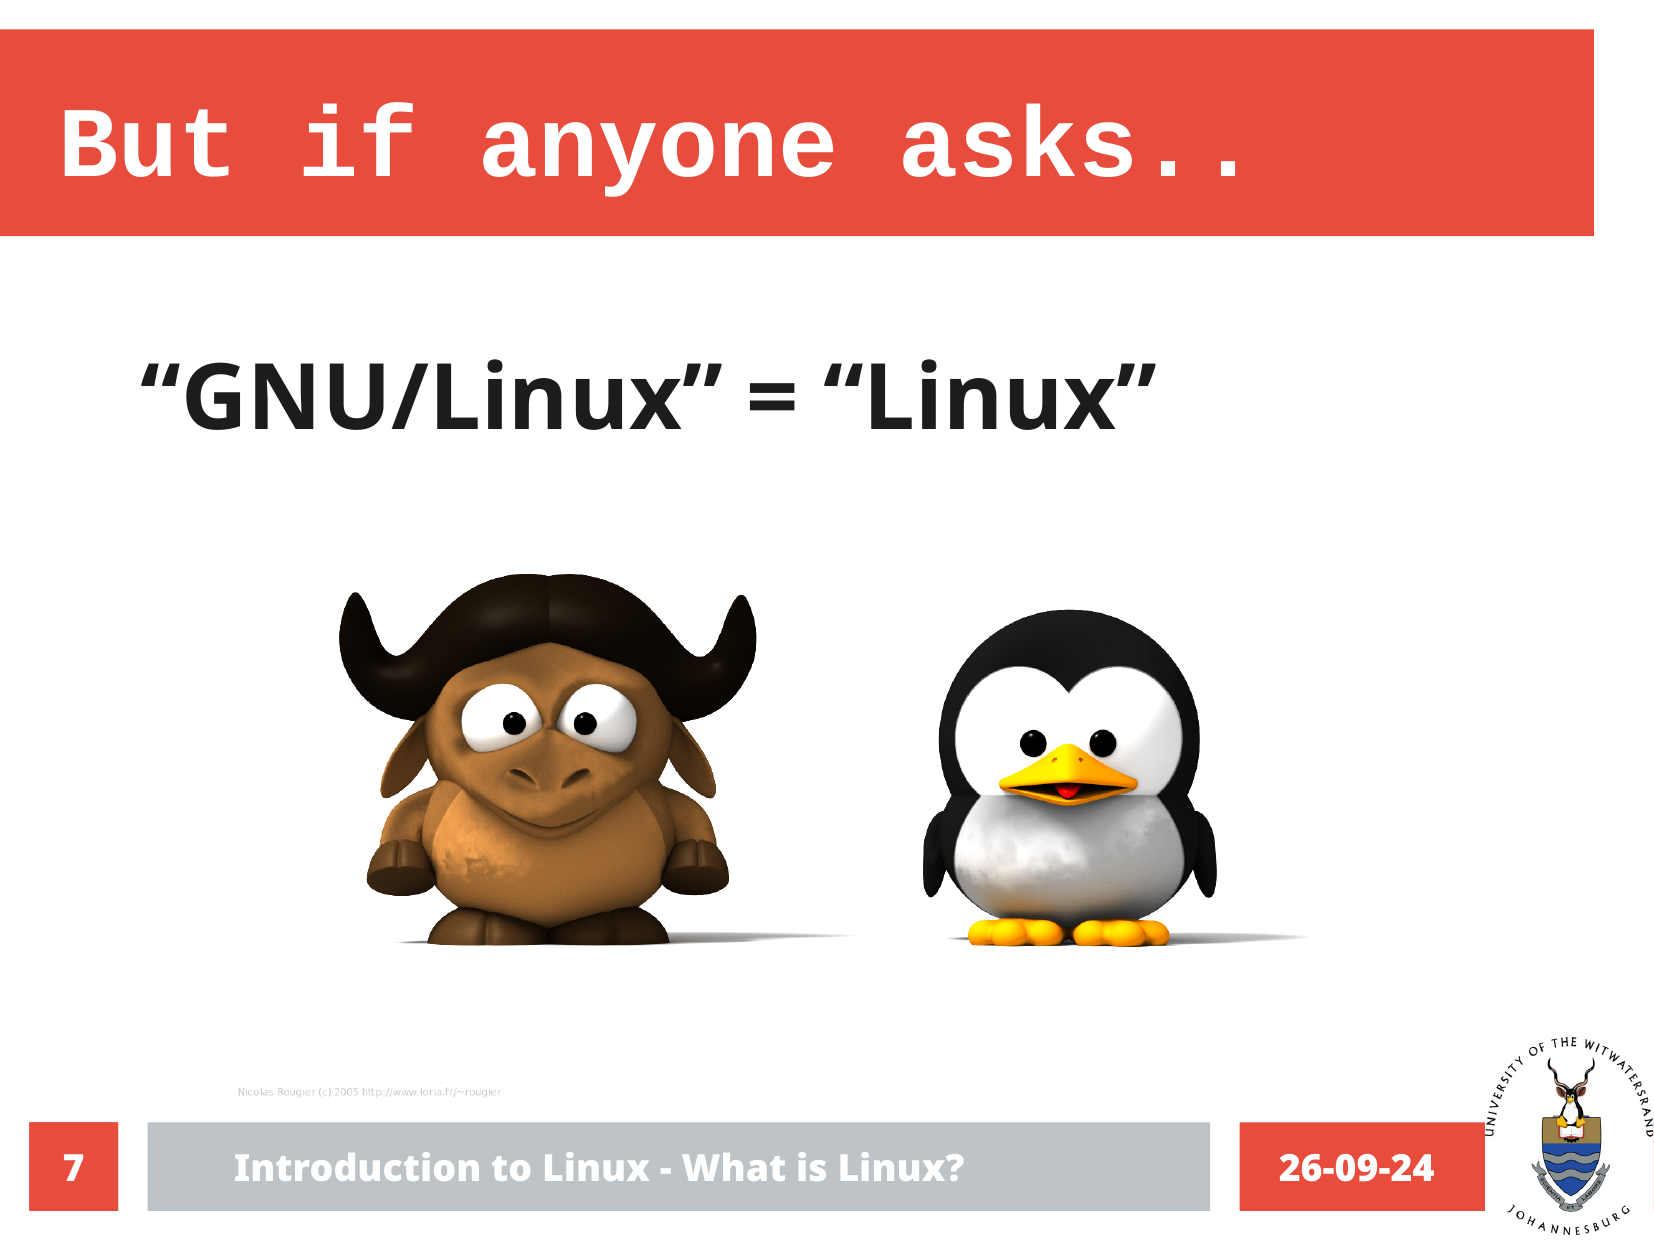

# But if anyone asks..
“GNU/Linux” = “Linux”
7
 Introduction to Linux - What is Linux?